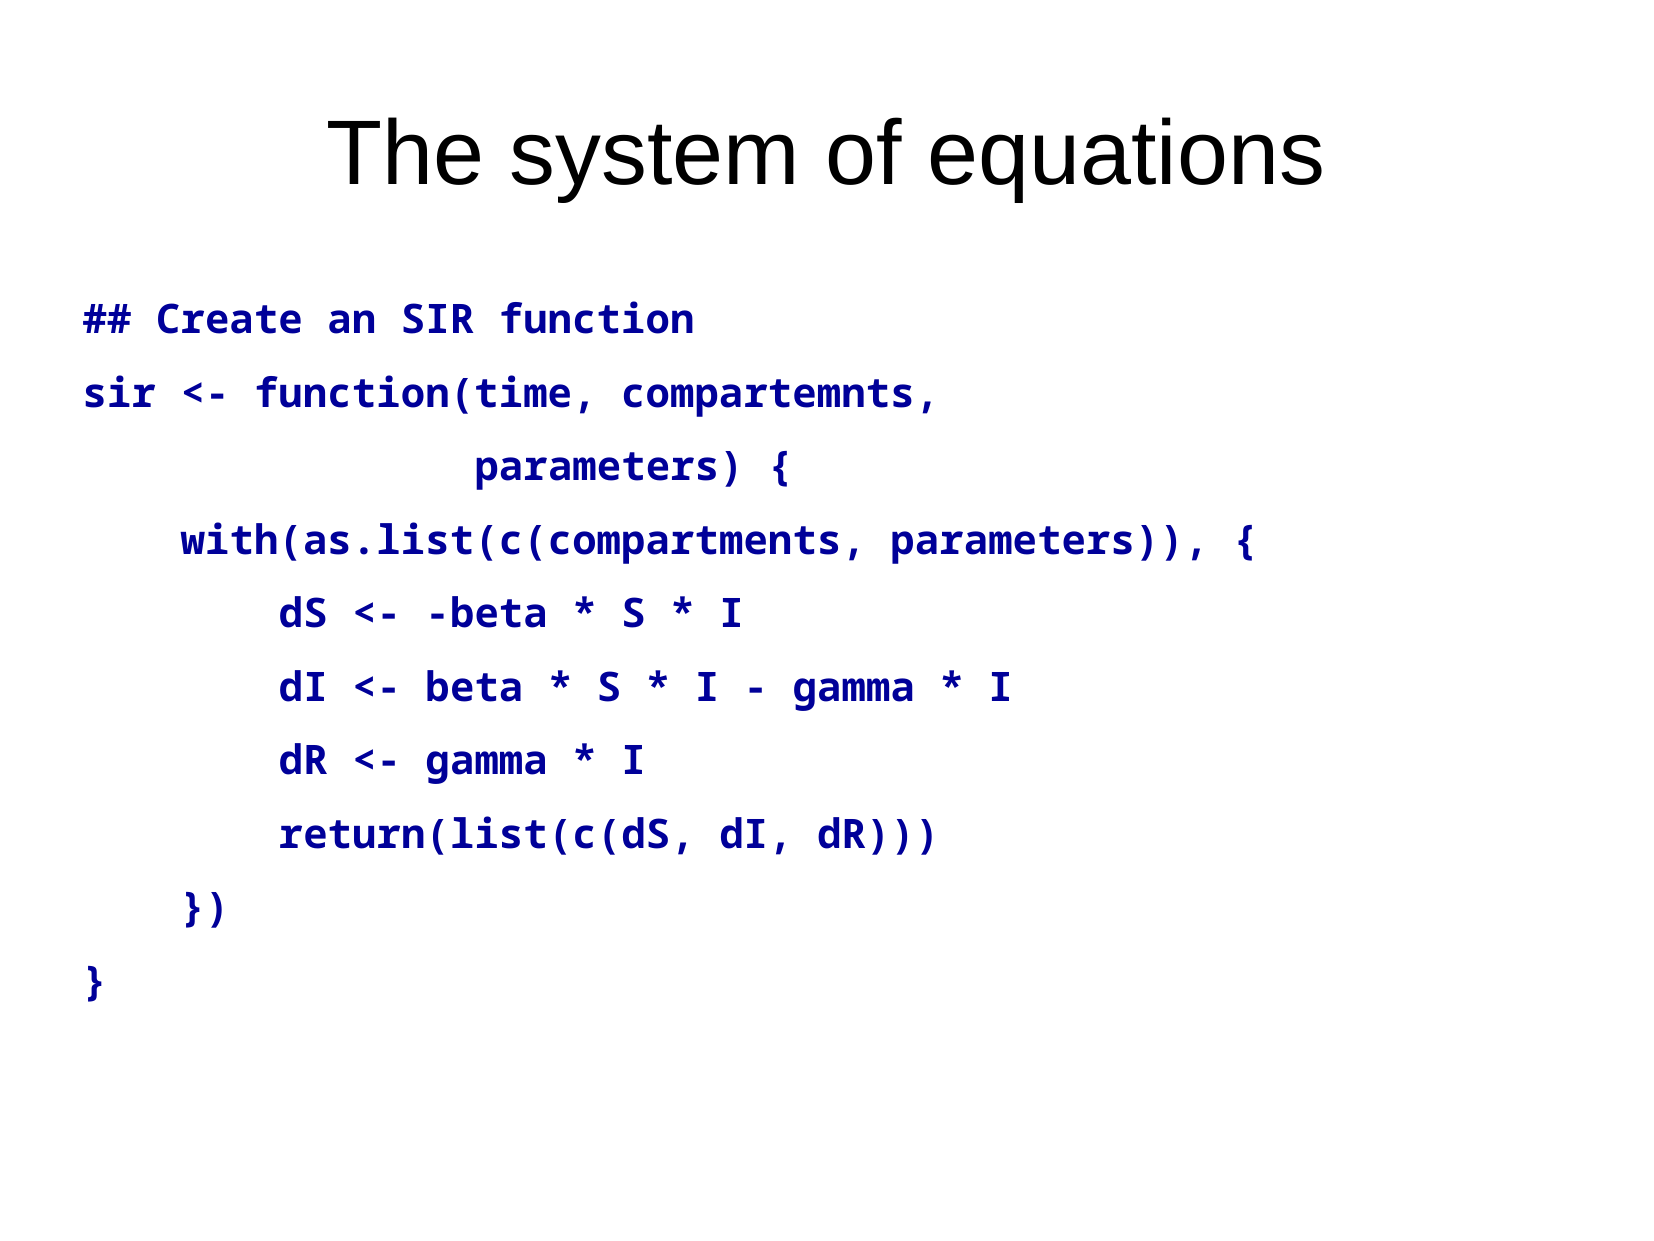

# The system of equations
## Create an SIR function
sir <- function(time, compartemnts,
 parameters) {
 with(as.list(c(compartments, parameters)), {
 dS <- -beta * S * I
 dI <- beta * S * I - gamma * I
 dR <- gamma * I
 return(list(c(dS, dI, dR)))
 })
}